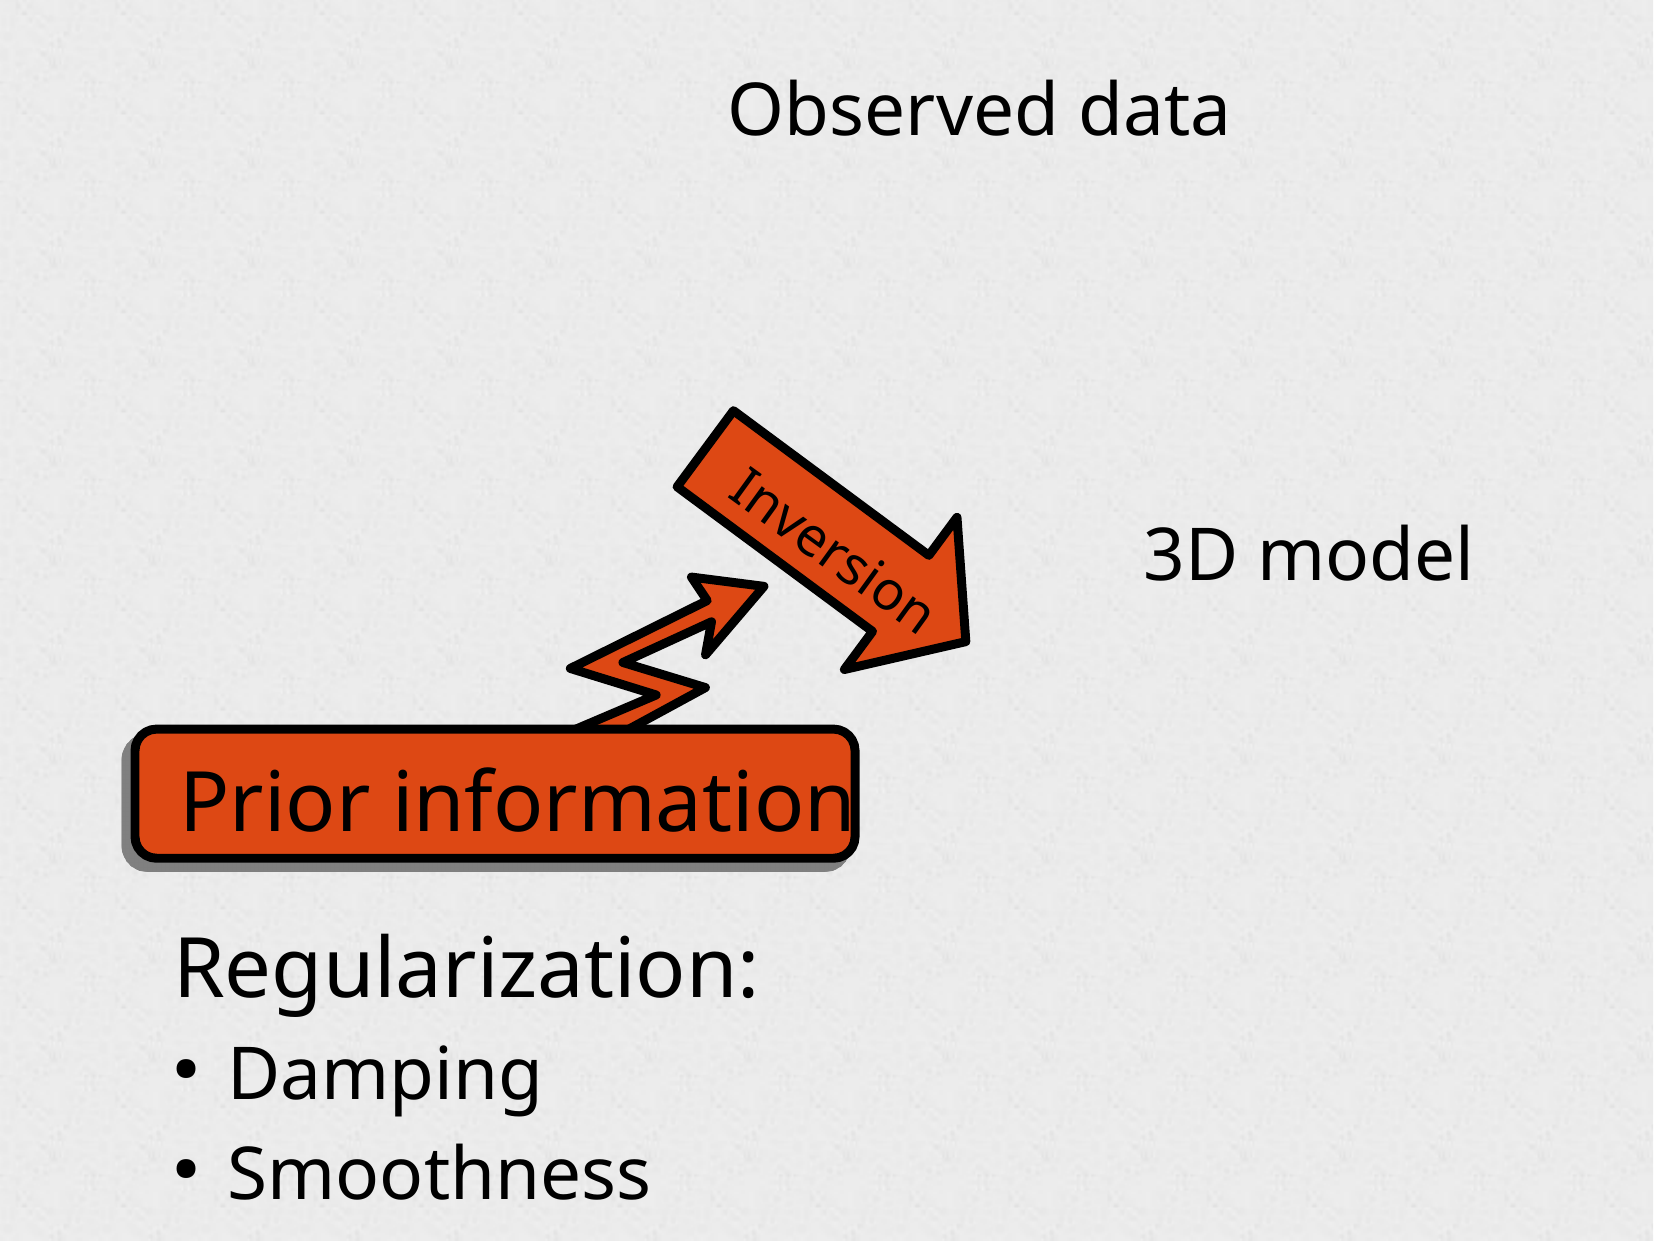

Observed data
3D model
Inversion
Prior information
Regularization:
 Damping
 Smoothness